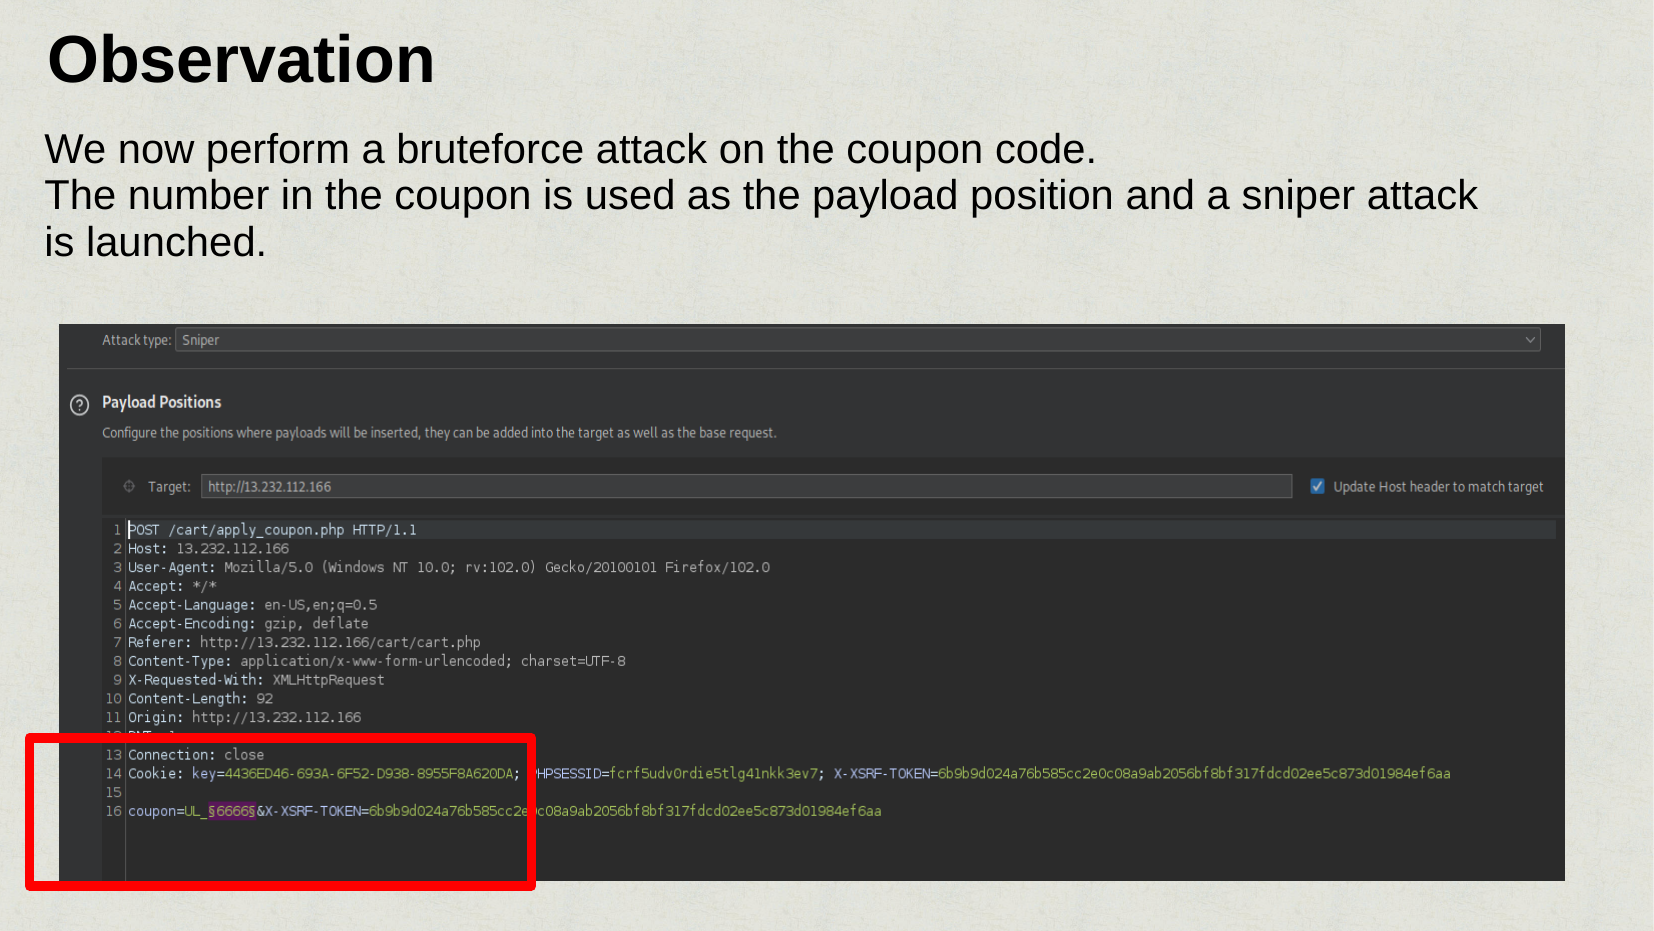

# Observation
We now perform a bruteforce attack on the coupon code.
The number in the coupon is used as the payload position and a sniper attack is launched.